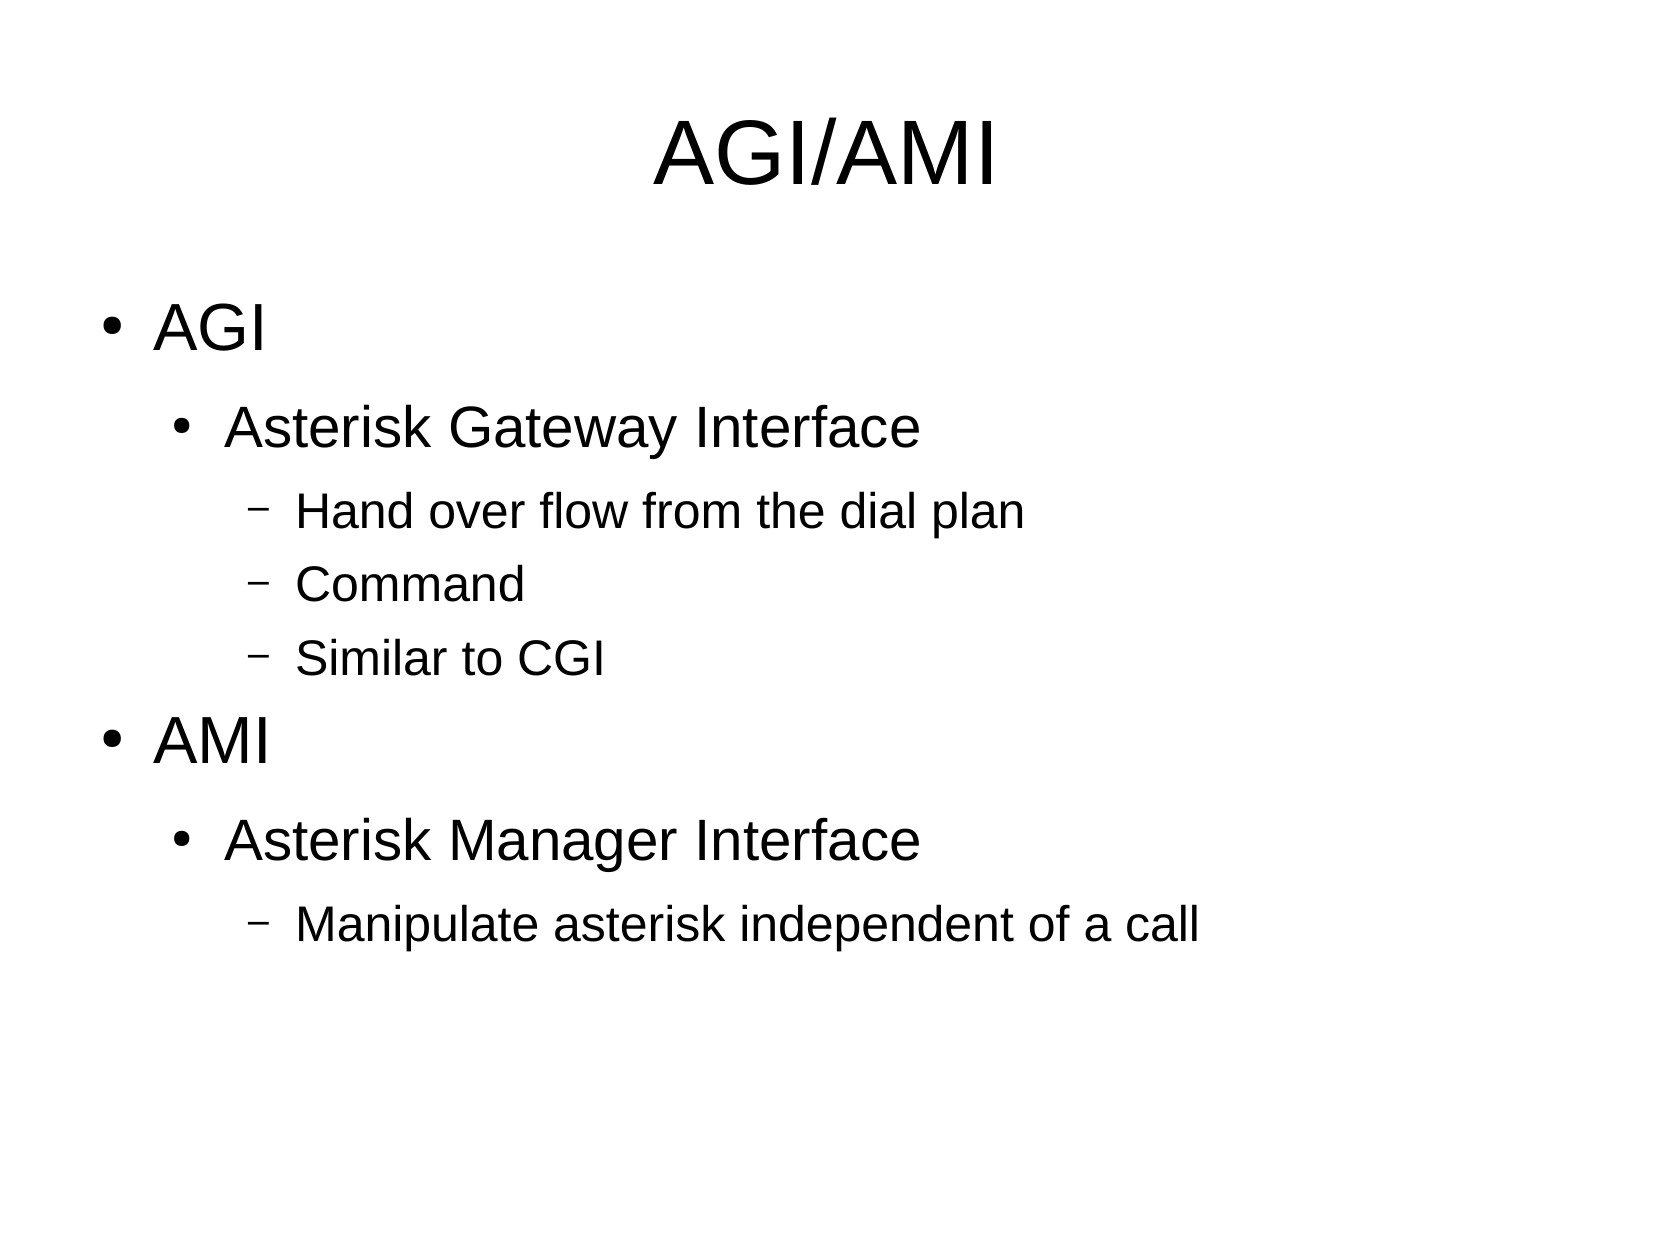

# AGI/AMI
AGI
Asterisk Gateway Interface
Hand over flow from the dial plan
Command
Similar to CGI
AMI
Asterisk Manager Interface
Manipulate asterisk independent of a call